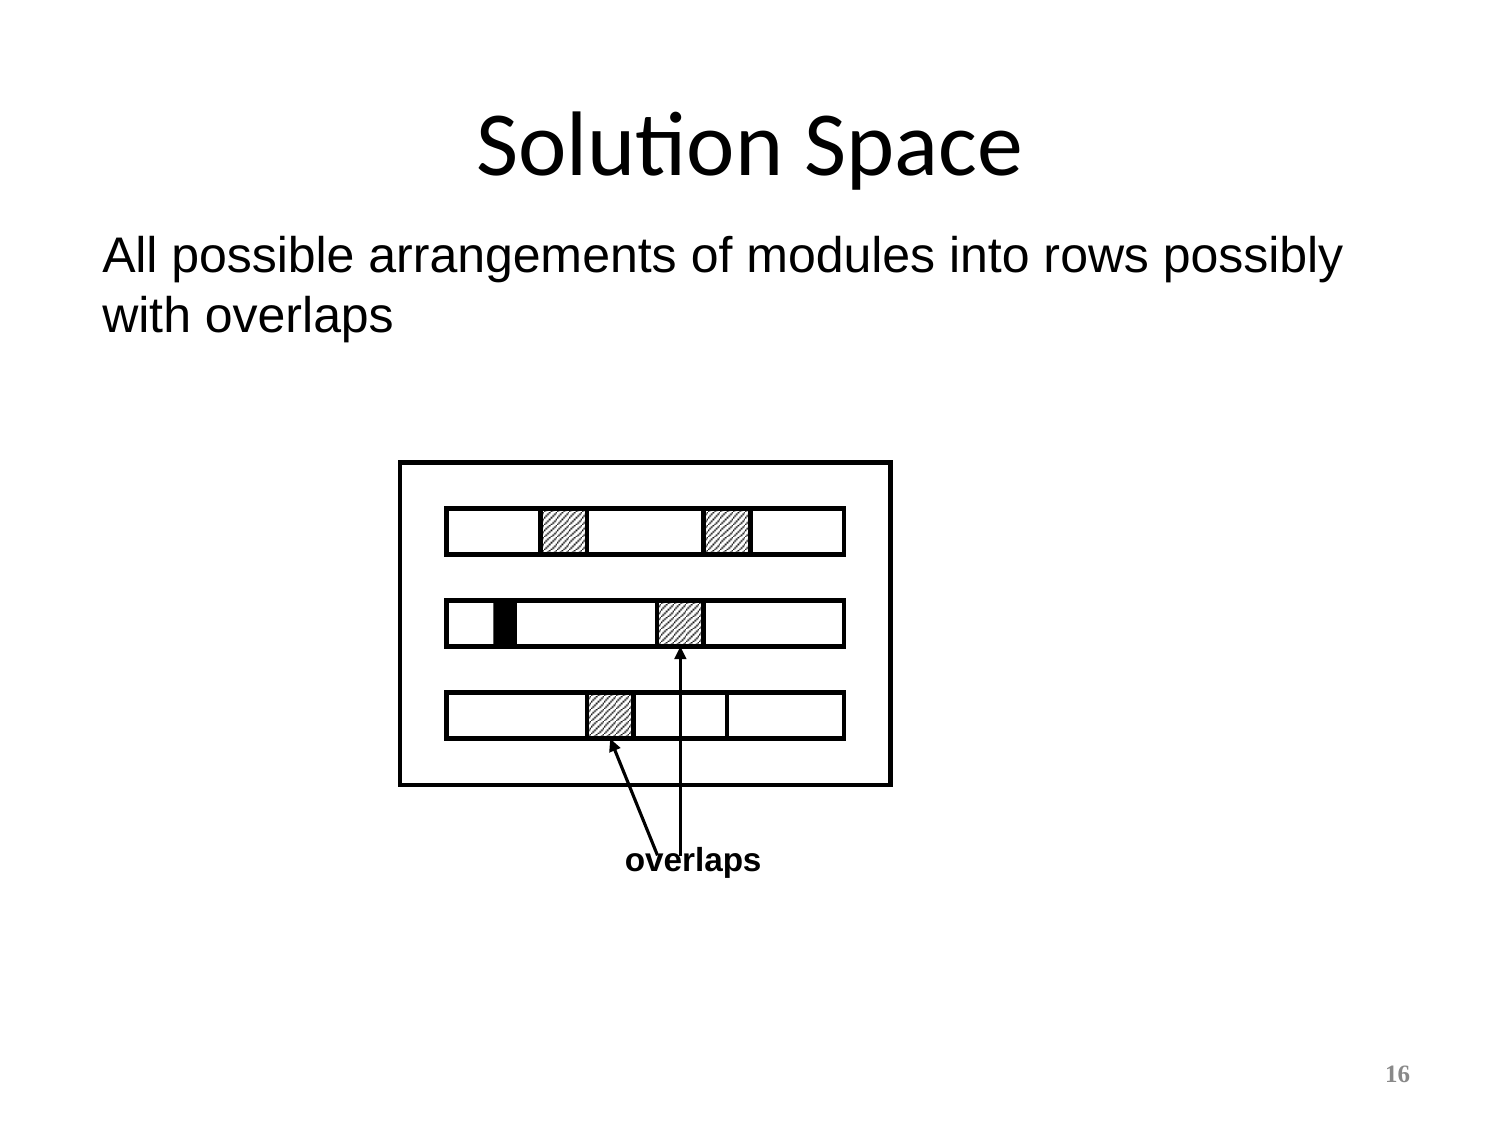

# Solution Space
All possible arrangements of modules into rows possibly with overlaps
overlaps